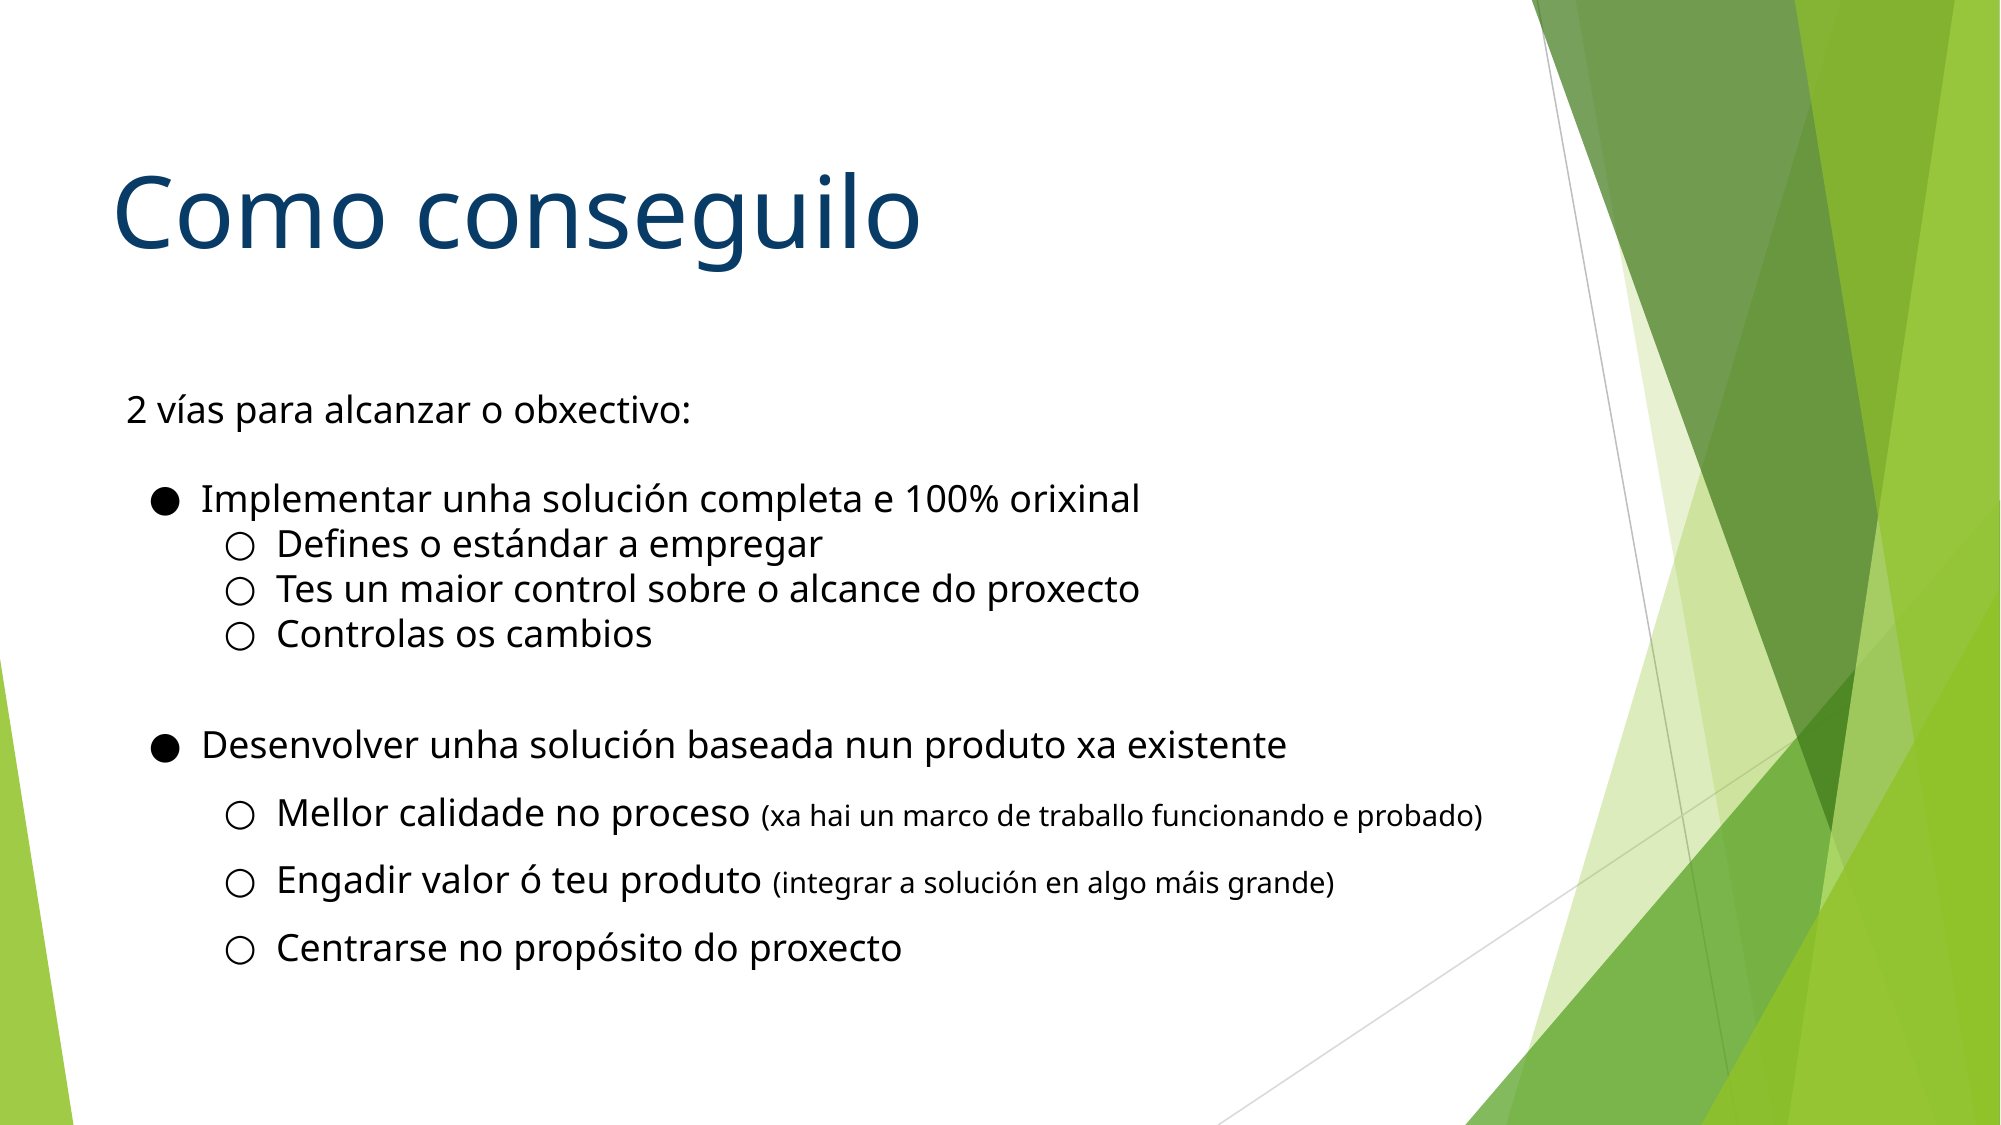

# Como conseguilo
2 vías para alcanzar o obxectivo:
Implementar unha solución completa e 100% orixinal
Defines o estándar a empregar
Tes un maior control sobre o alcance do proxecto
Controlas os cambios
Desenvolver unha solución baseada nun produto xa existente
Mellor calidade no proceso (xa hai un marco de traballo funcionando e probado)
Engadir valor ó teu produto (integrar a solución en algo máis grande)
Centrarse no propósito do proxecto